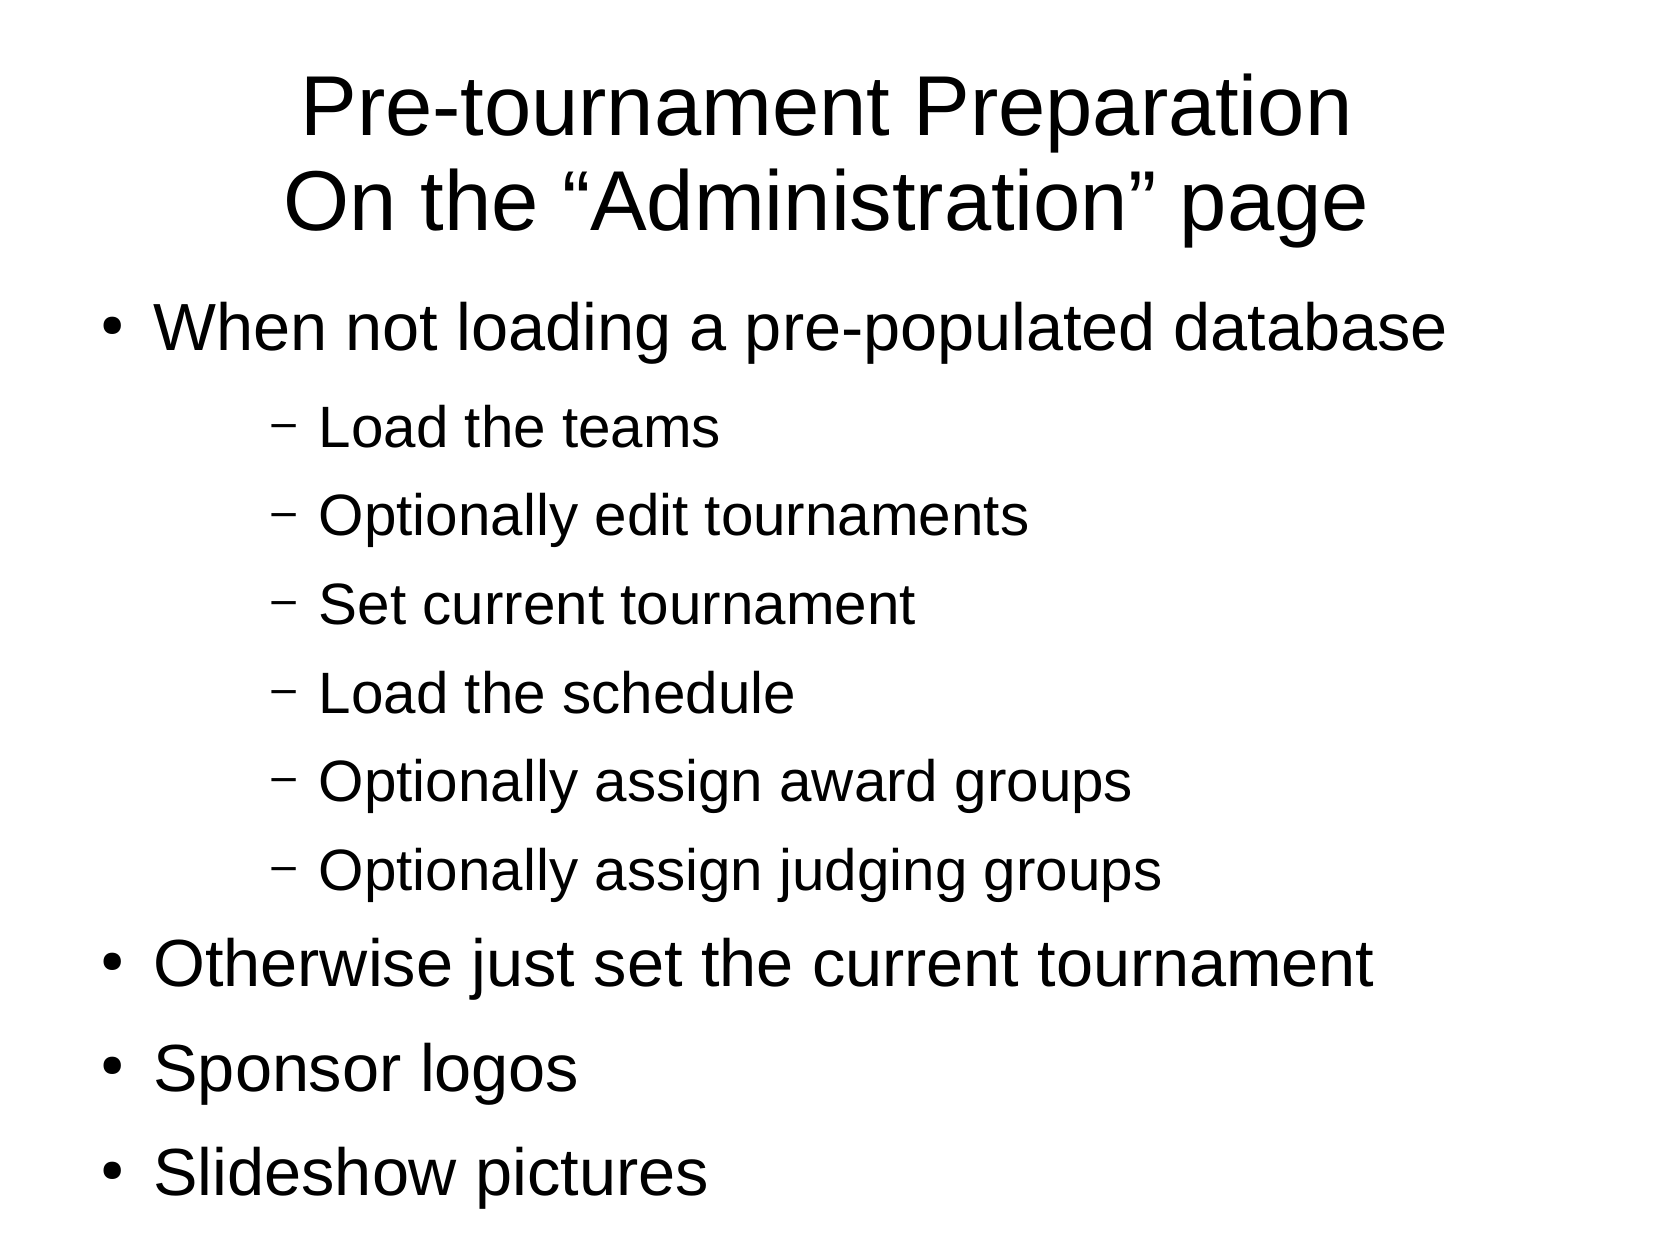

# Pre-tournament Preparation On the “Administration” page
When not loading a pre-populated database
Load the teams
Optionally edit tournaments
Set current tournament
Load the schedule
Optionally assign award groups
Optionally assign judging groups
Otherwise just set the current tournament
Sponsor logos
Slideshow pictures